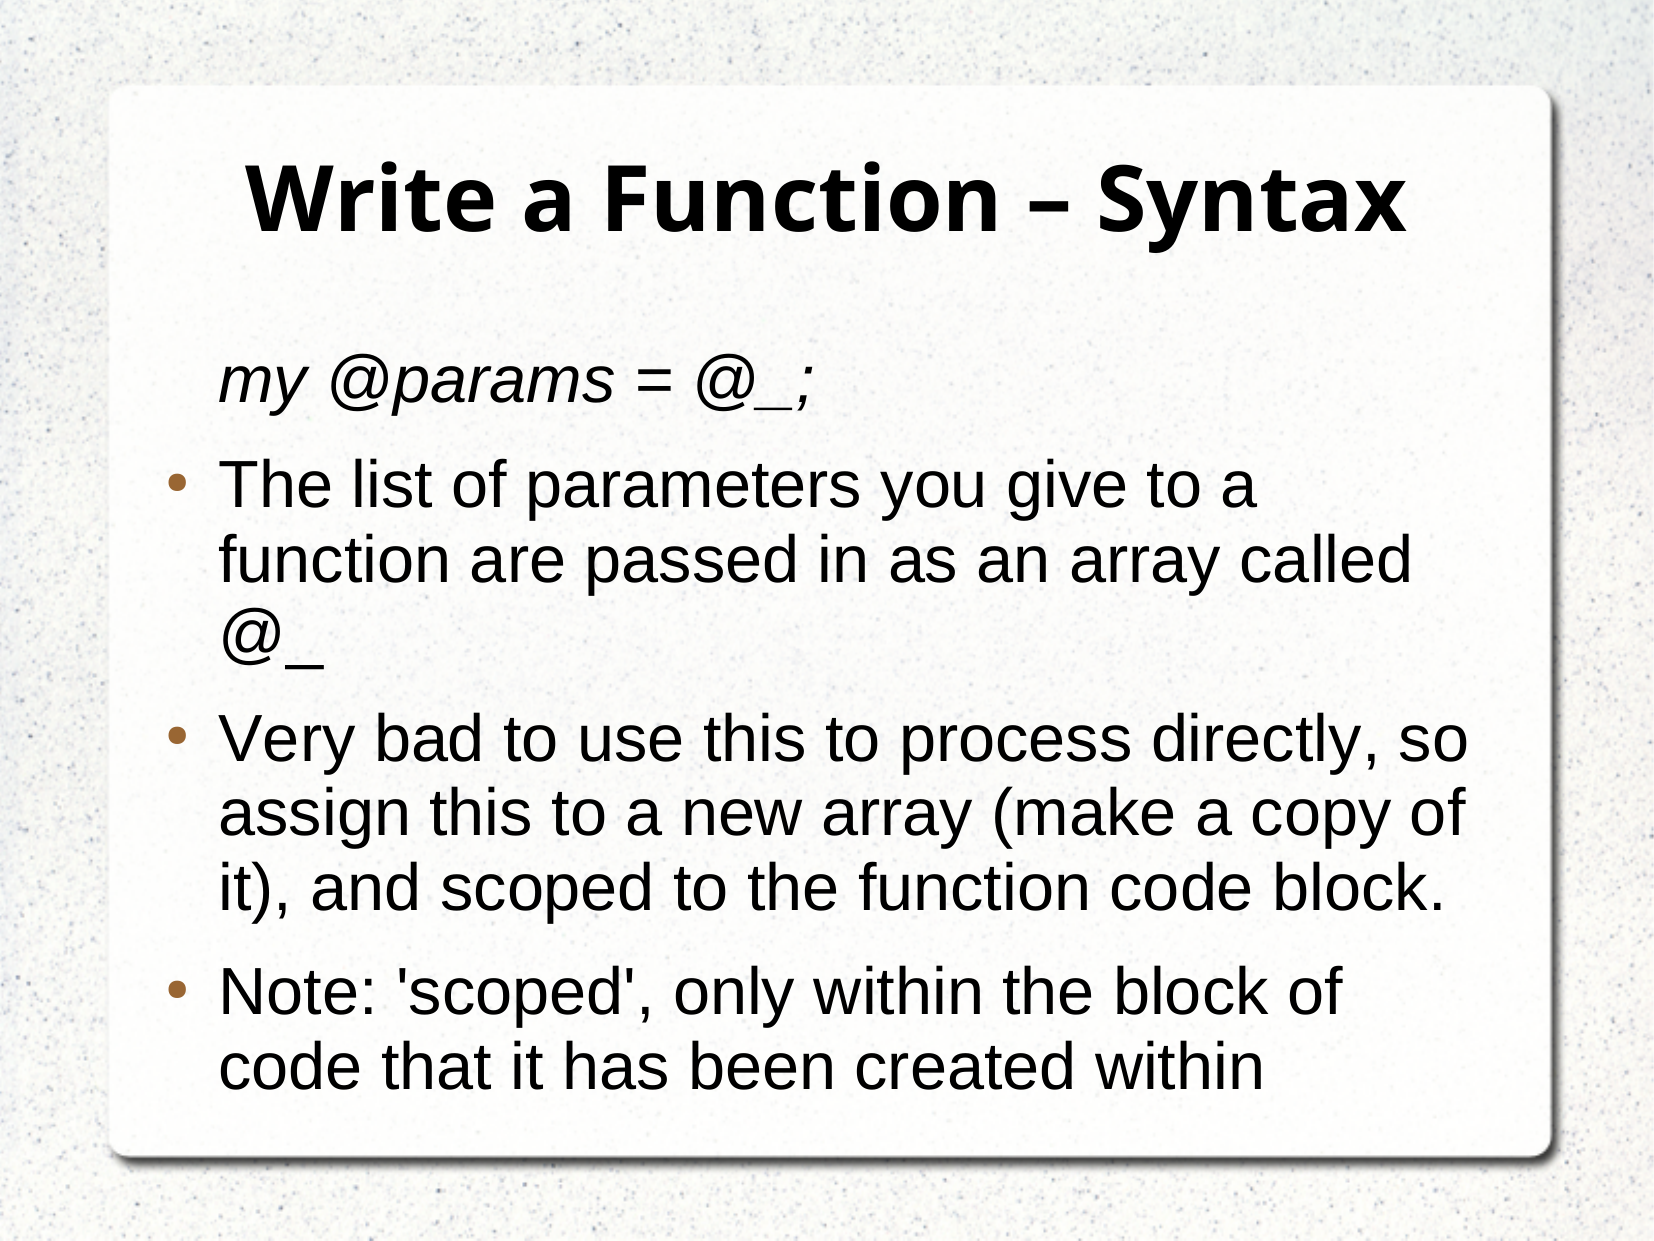

# Write a Function – Syntax
my @params = @_;
The list of parameters you give to a function are passed in as an array called @_
Very bad to use this to process directly, so assign this to a new array (make a copy of it), and scoped to the function code block.
Note: 'scoped', only within the block of code that it has been created within